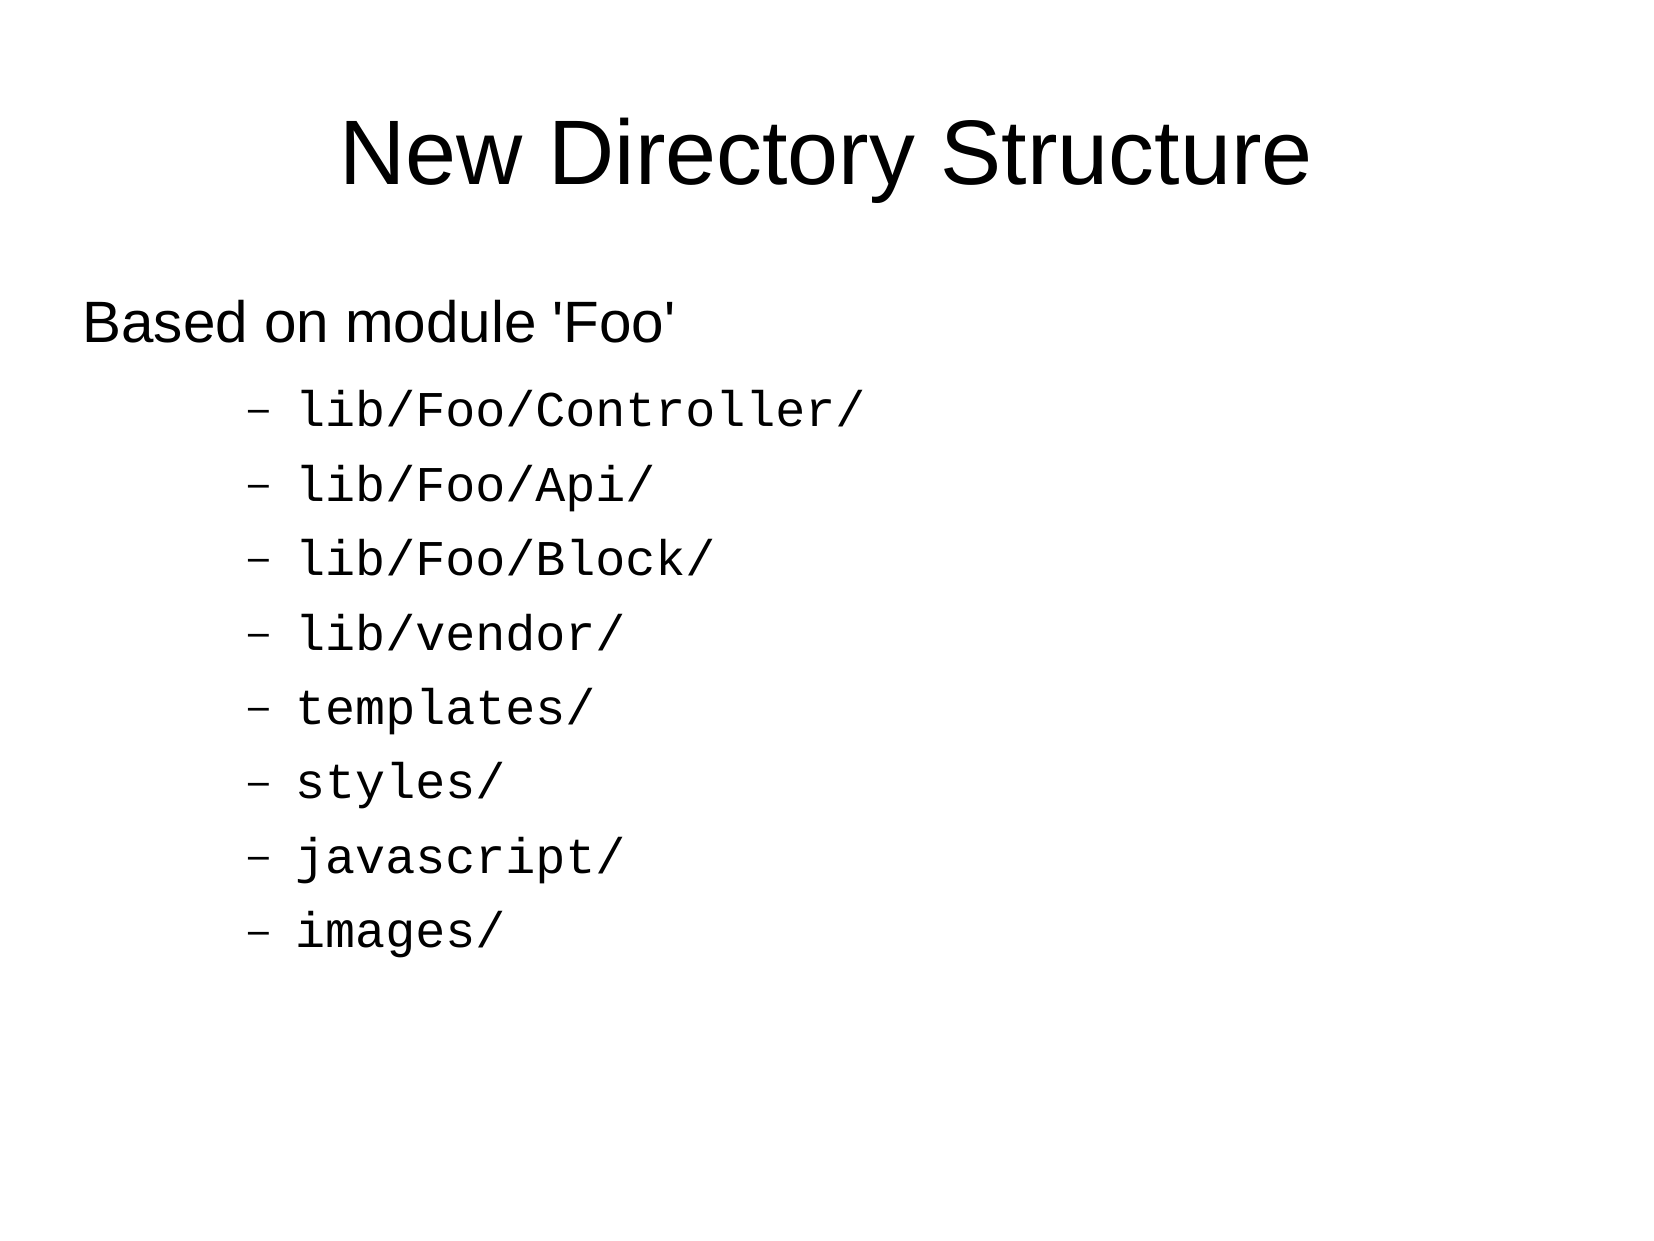

# New Directory Structure
Based on module 'Foo'
lib/Foo/Controller/
lib/Foo/Api/
lib/Foo/Block/
lib/vendor/
templates/
styles/
javascript/
images/